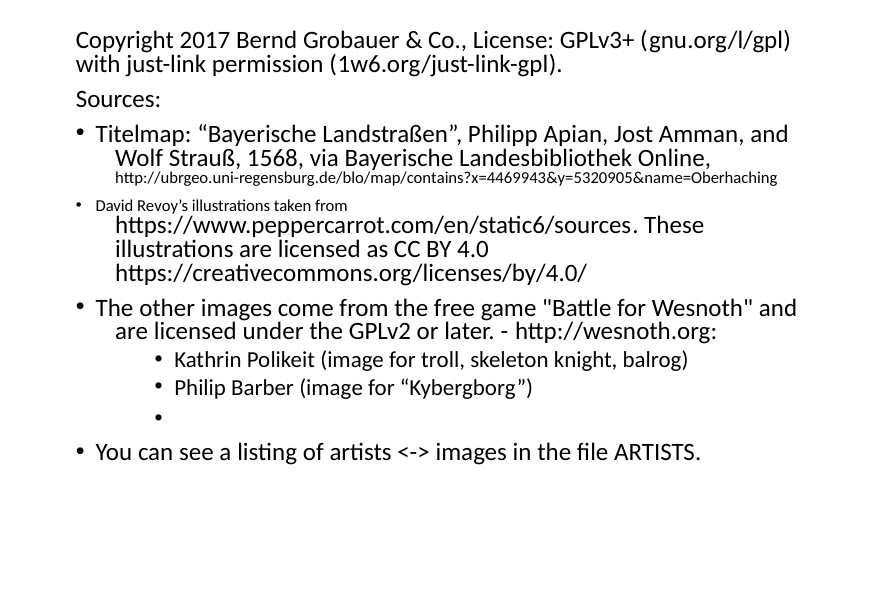

# Copyright 2017 Bernd Grobauer & Co., License: GPLv3+ (gnu.org/l/gpl) with just-link permission (1w6.org/just-link-gpl).
Sources:
Titelmap: “Bayerische Landstraßen”, Philipp Apian, Jost Amman, and Wolf Strauß, 1568, via Bayerische Landesbibliothek Online, http://ubrgeo.uni-regensburg.de/blo/map/contains?x=4469943&y=5320905&name=Oberhaching
David Revoy’s illustrations taken from https://www.peppercarrot.com/en/static6/sources. These illustrations are licensed as CC BY 4.0 https://creativecommons.org/licenses/by/4.0/
The other images come from the free game "Battle for Wesnoth" and are licensed under the GPLv2 or later. - http://wesnoth.org:
Kathrin Polikeit (image for troll, skeleton knight, balrog)
Philip Barber (image for “Kybergborg”)
You can see a listing of artists <-> images in the file ARTISTS.